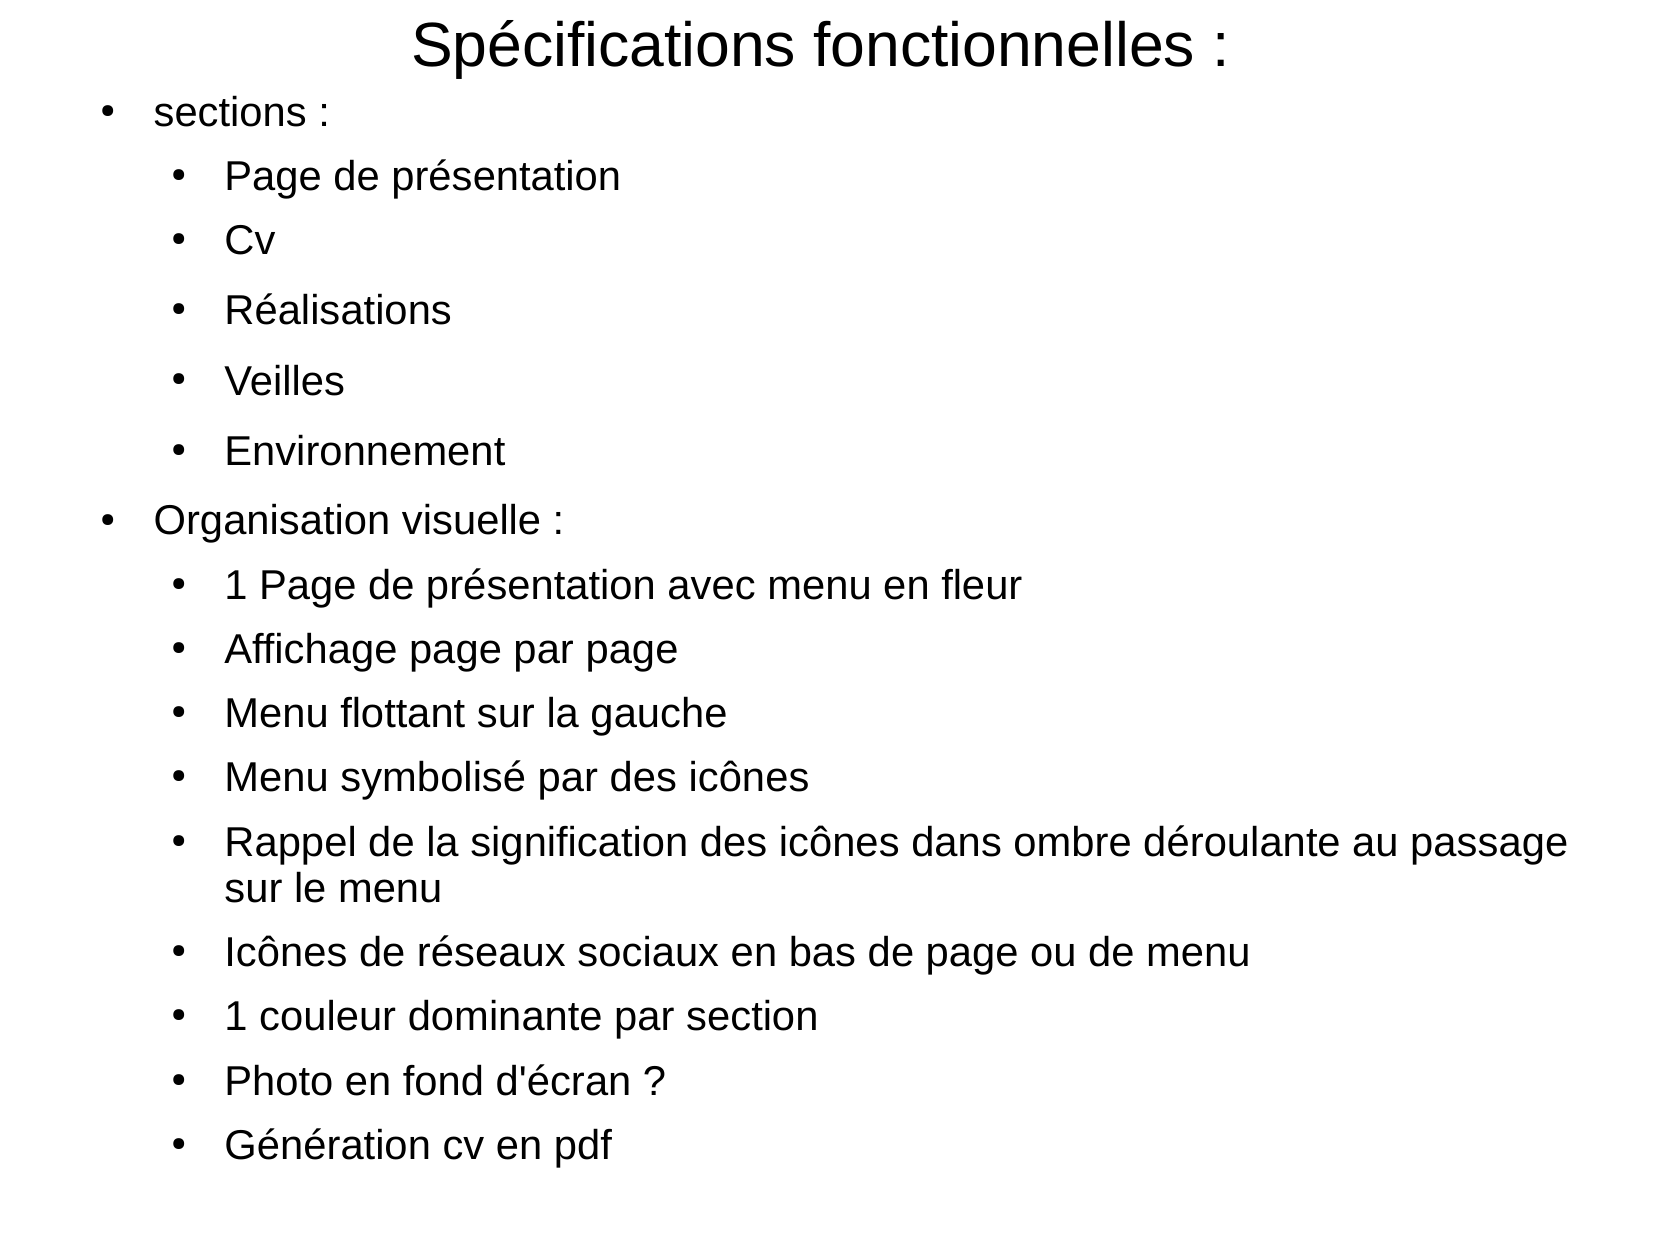

# Spécifications fonctionnelles :
sections :
Page de présentation
Cv
Réalisations
Veilles
Environnement
Organisation visuelle :
1 Page de présentation avec menu en fleur
Affichage page par page
Menu flottant sur la gauche
Menu symbolisé par des icônes
Rappel de la signification des icônes dans ombre déroulante au passage sur le menu
Icônes de réseaux sociaux en bas de page ou de menu
1 couleur dominante par section
Photo en fond d'écran ?
Génération cv en pdf